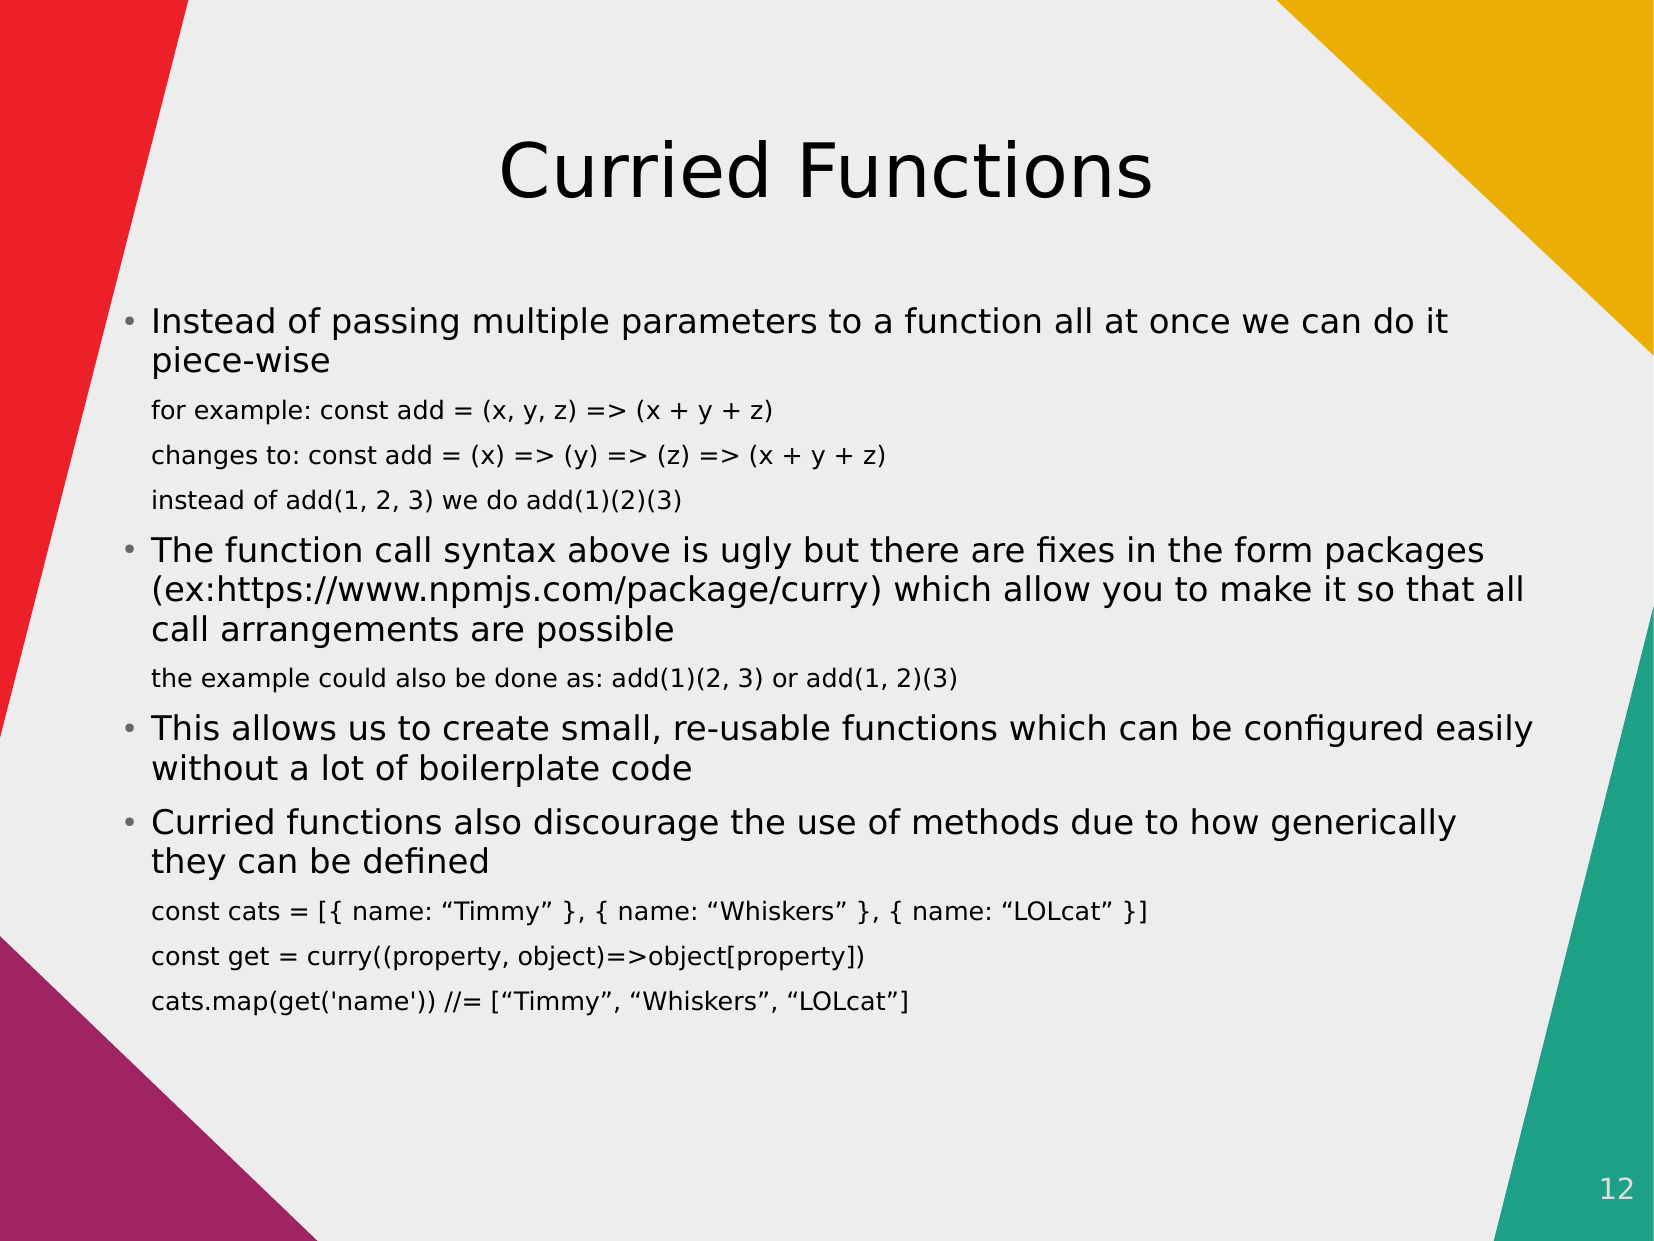

# Curried Functions
Instead of passing multiple parameters to a function all at once we can do it piece-wise
for example: const add = (x, y, z) => (x + y + z)
changes to: const add = (x) => (y) => (z) => (x + y + z)
instead of add(1, 2, 3) we do add(1)(2)(3)
The function call syntax above is ugly but there are fixes in the form packages (ex:https://www.npmjs.com/package/curry) which allow you to make it so that all call arrangements are possible
the example could also be done as: add(1)(2, 3) or add(1, 2)(3)
This allows us to create small, re-usable functions which can be configured easily without a lot of boilerplate code
Curried functions also discourage the use of methods due to how generically they can be defined
const cats = [{ name: “Timmy” }, { name: “Whiskers” }, { name: “LOLcat” }]
const get = curry((property, object)=>object[property])
cats.map(get('name')) //= [“Timmy”, “Whiskers”, “LOLcat”]
12